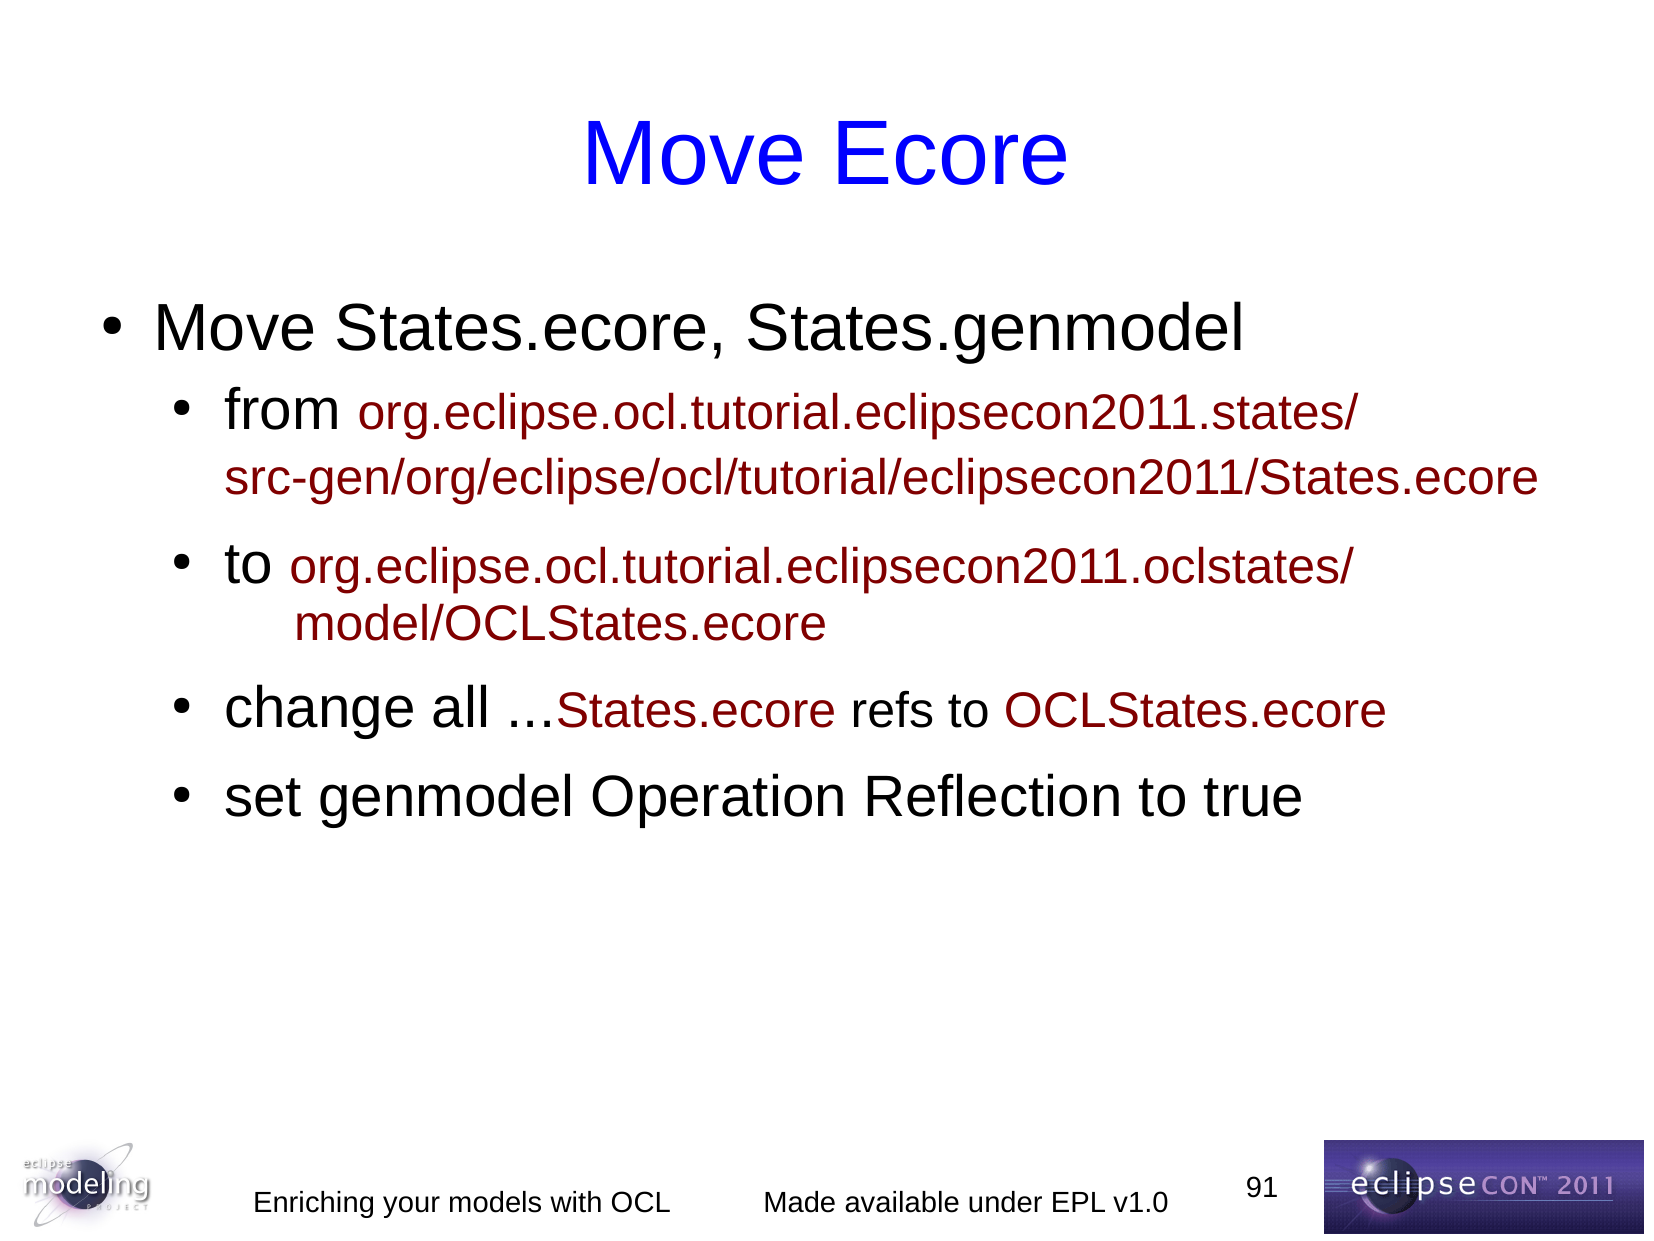

# Move Ecore
Move States.ecore, States.genmodel
from org.eclipse.ocl.tutorial.eclipsecon2011.states/
src-gen/org/eclipse/ocl/tutorial/eclipsecon2011/States.ecore
to org.eclipse.ocl.tutorial.eclipsecon2011.oclstates/
 model/OCLStates.ecore
change all ...States.ecore refs to OCLStates.ecore
set genmodel Operation Reflection to true
91
Enriching your models with OCL